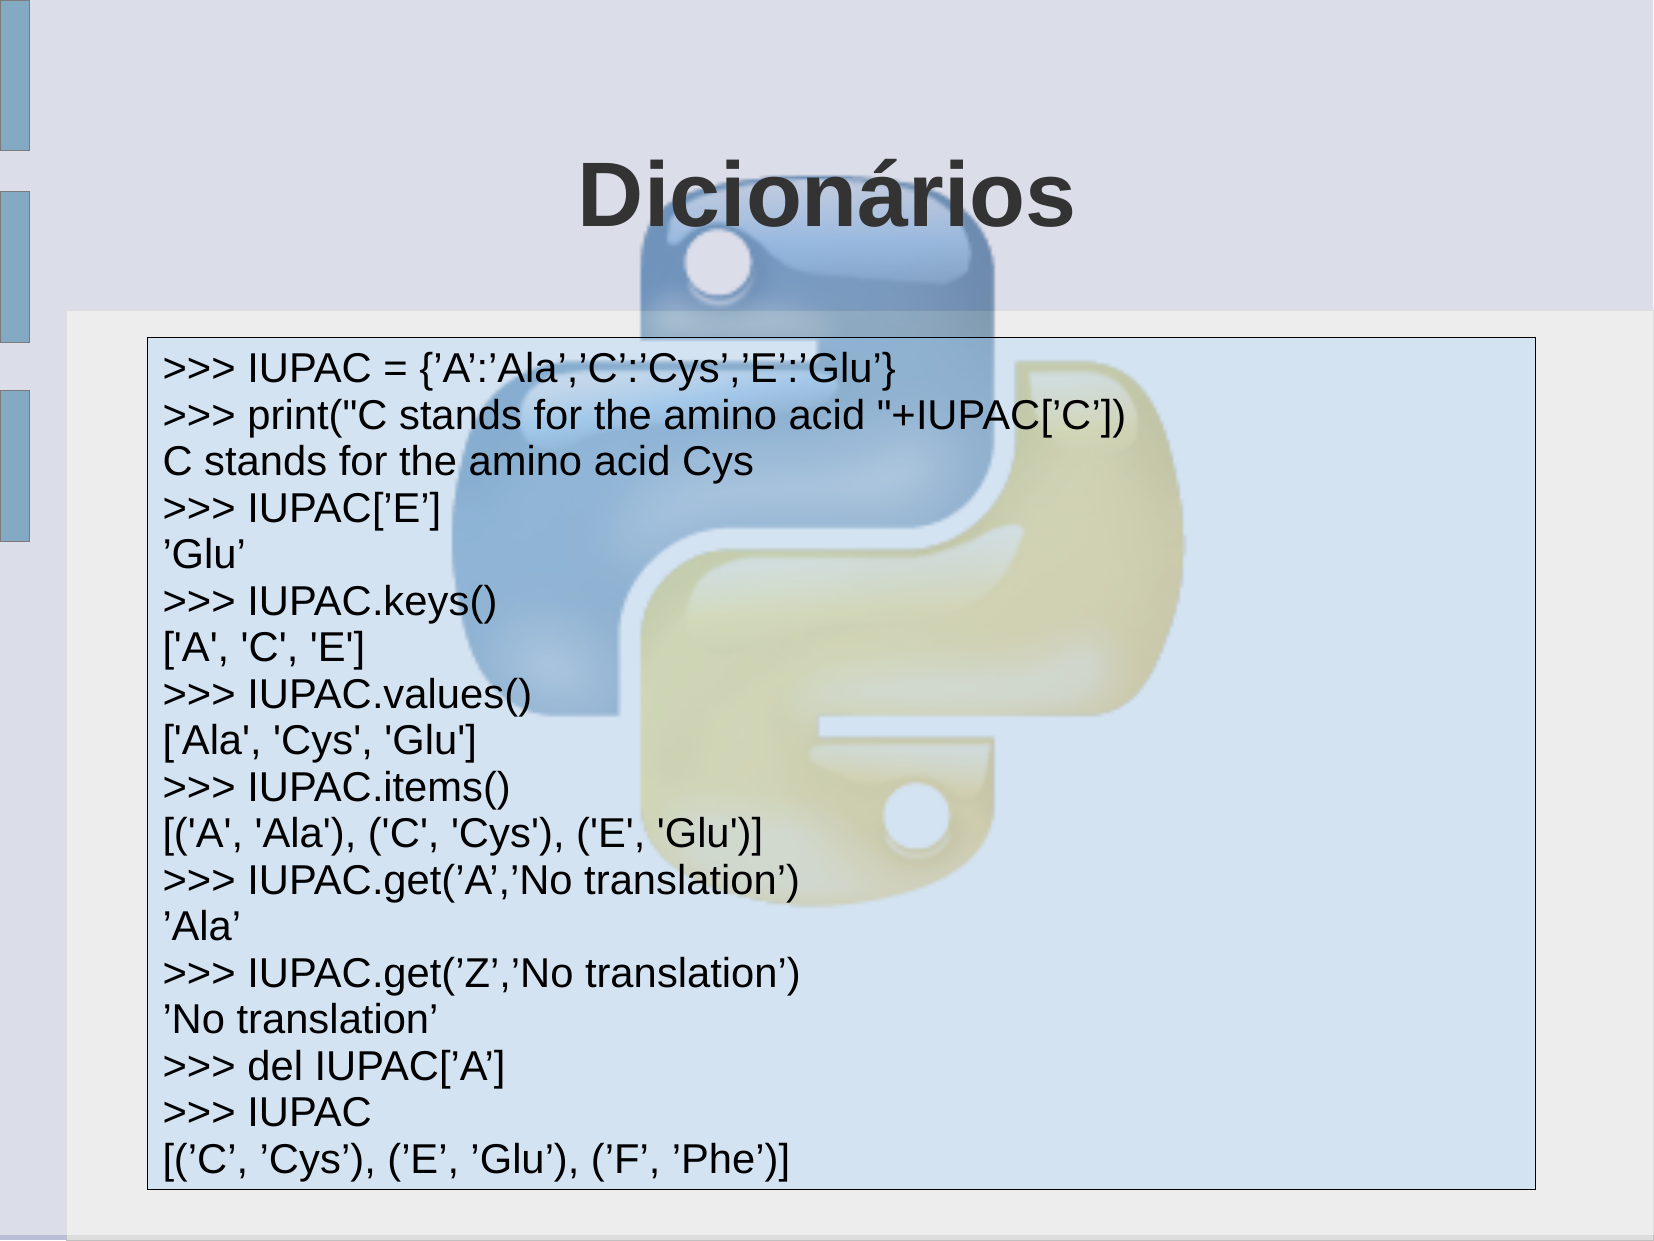

# Dicionários
>>> IUPAC = {’A’:’Ala’,’C’:’Cys’,’E’:’Glu’}
>>> print("C stands for the amino acid "+IUPAC[’C’])
C stands for the amino acid Cys
>>> IUPAC[’E’]
’Glu’
>>> IUPAC.keys()
['A', 'C', 'E']
>>> IUPAC.values()
['Ala', 'Cys', 'Glu']
>>> IUPAC.items()
[('A', 'Ala'), ('C', 'Cys'), ('E', 'Glu')]
>>> IUPAC.get(’A’,’No translation’)
’Ala’
>>> IUPAC.get(’Z’,’No translation’)
’No translation’
>>> del IUPAC[’A’]
>>> IUPAC
[(’C’, ’Cys’), (’E’, ’Glu’), (’F’, ’Phe’)]